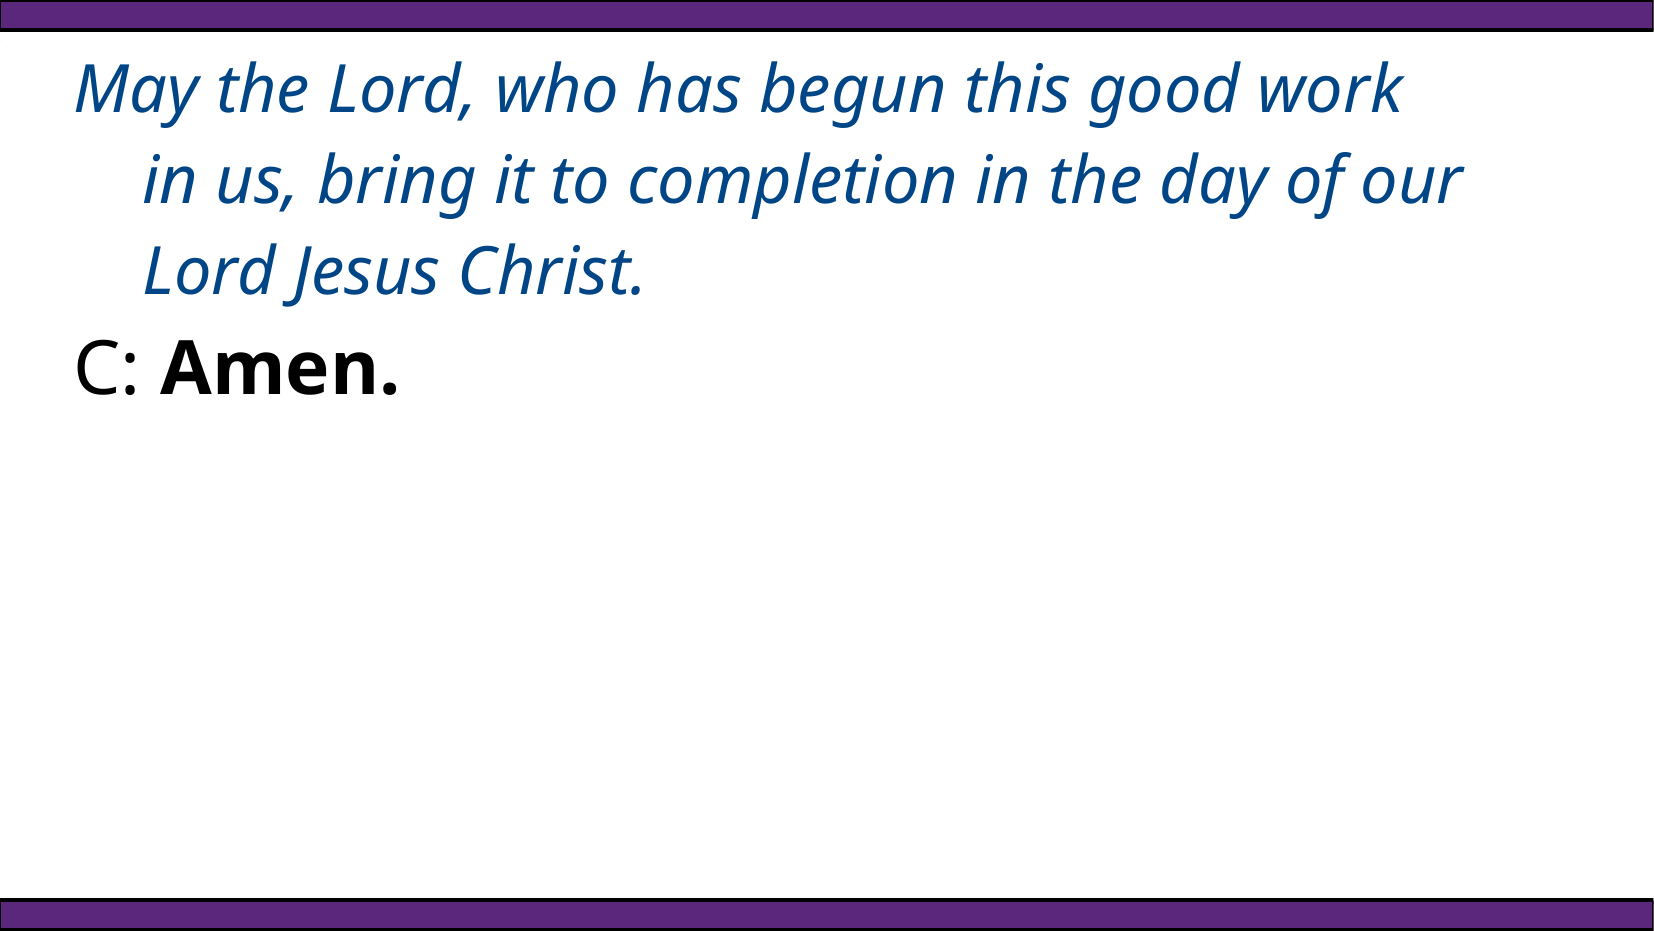

May the Lord, who has begun this good work
 in us, bring it to completion in the day of our
 Lord Jesus Christ.
C: Amen.